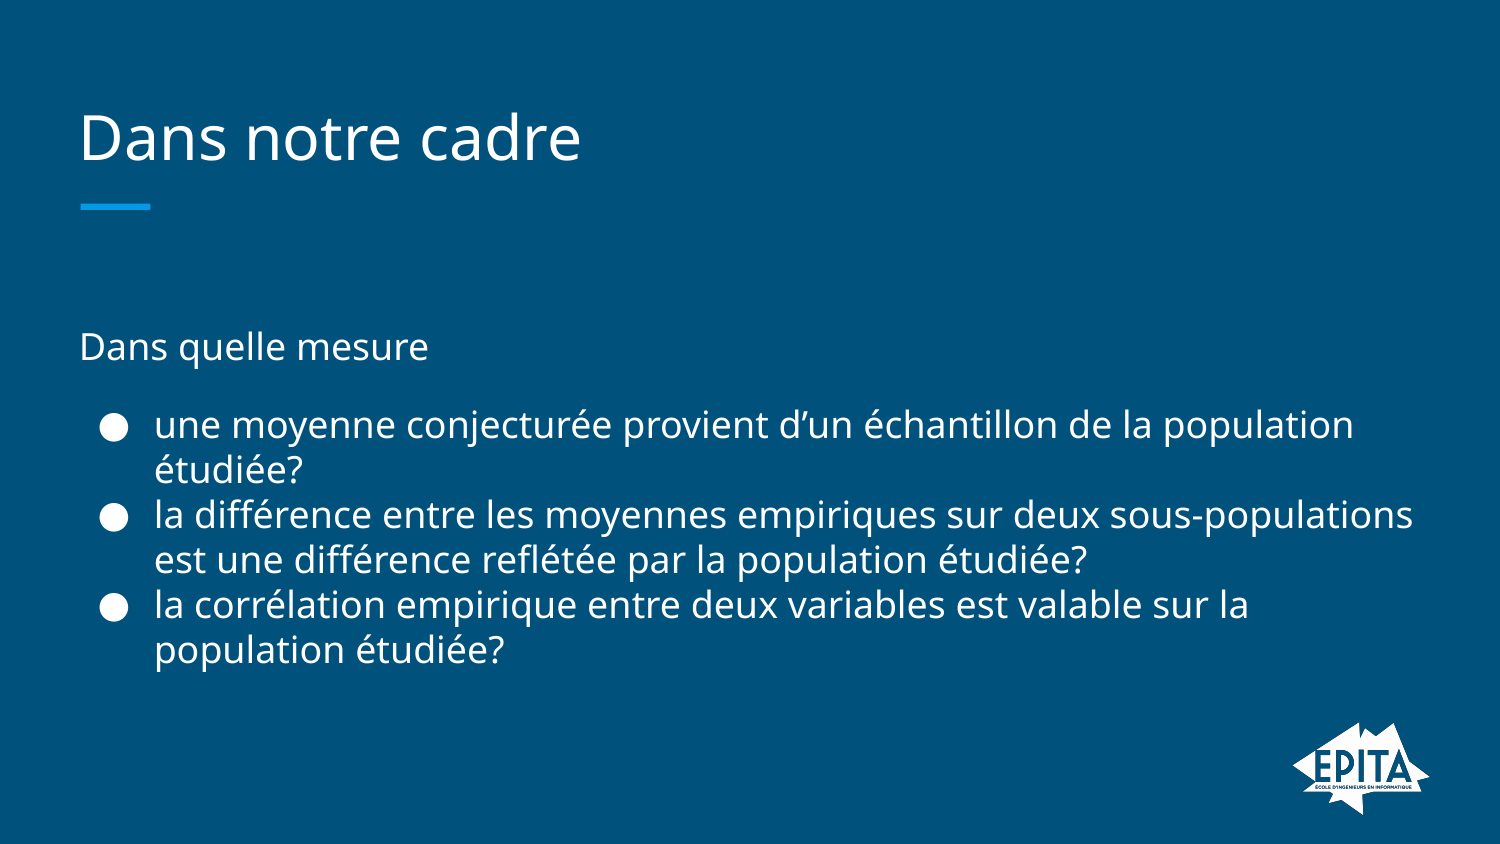

# Dans notre cadre
Dans quelle mesure
une moyenne conjecturée provient d’un échantillon de la population étudiée?
la différence entre les moyennes empiriques sur deux sous-populations est une différence reflétée par la population étudiée?
la corrélation empirique entre deux variables est valable sur la population étudiée?